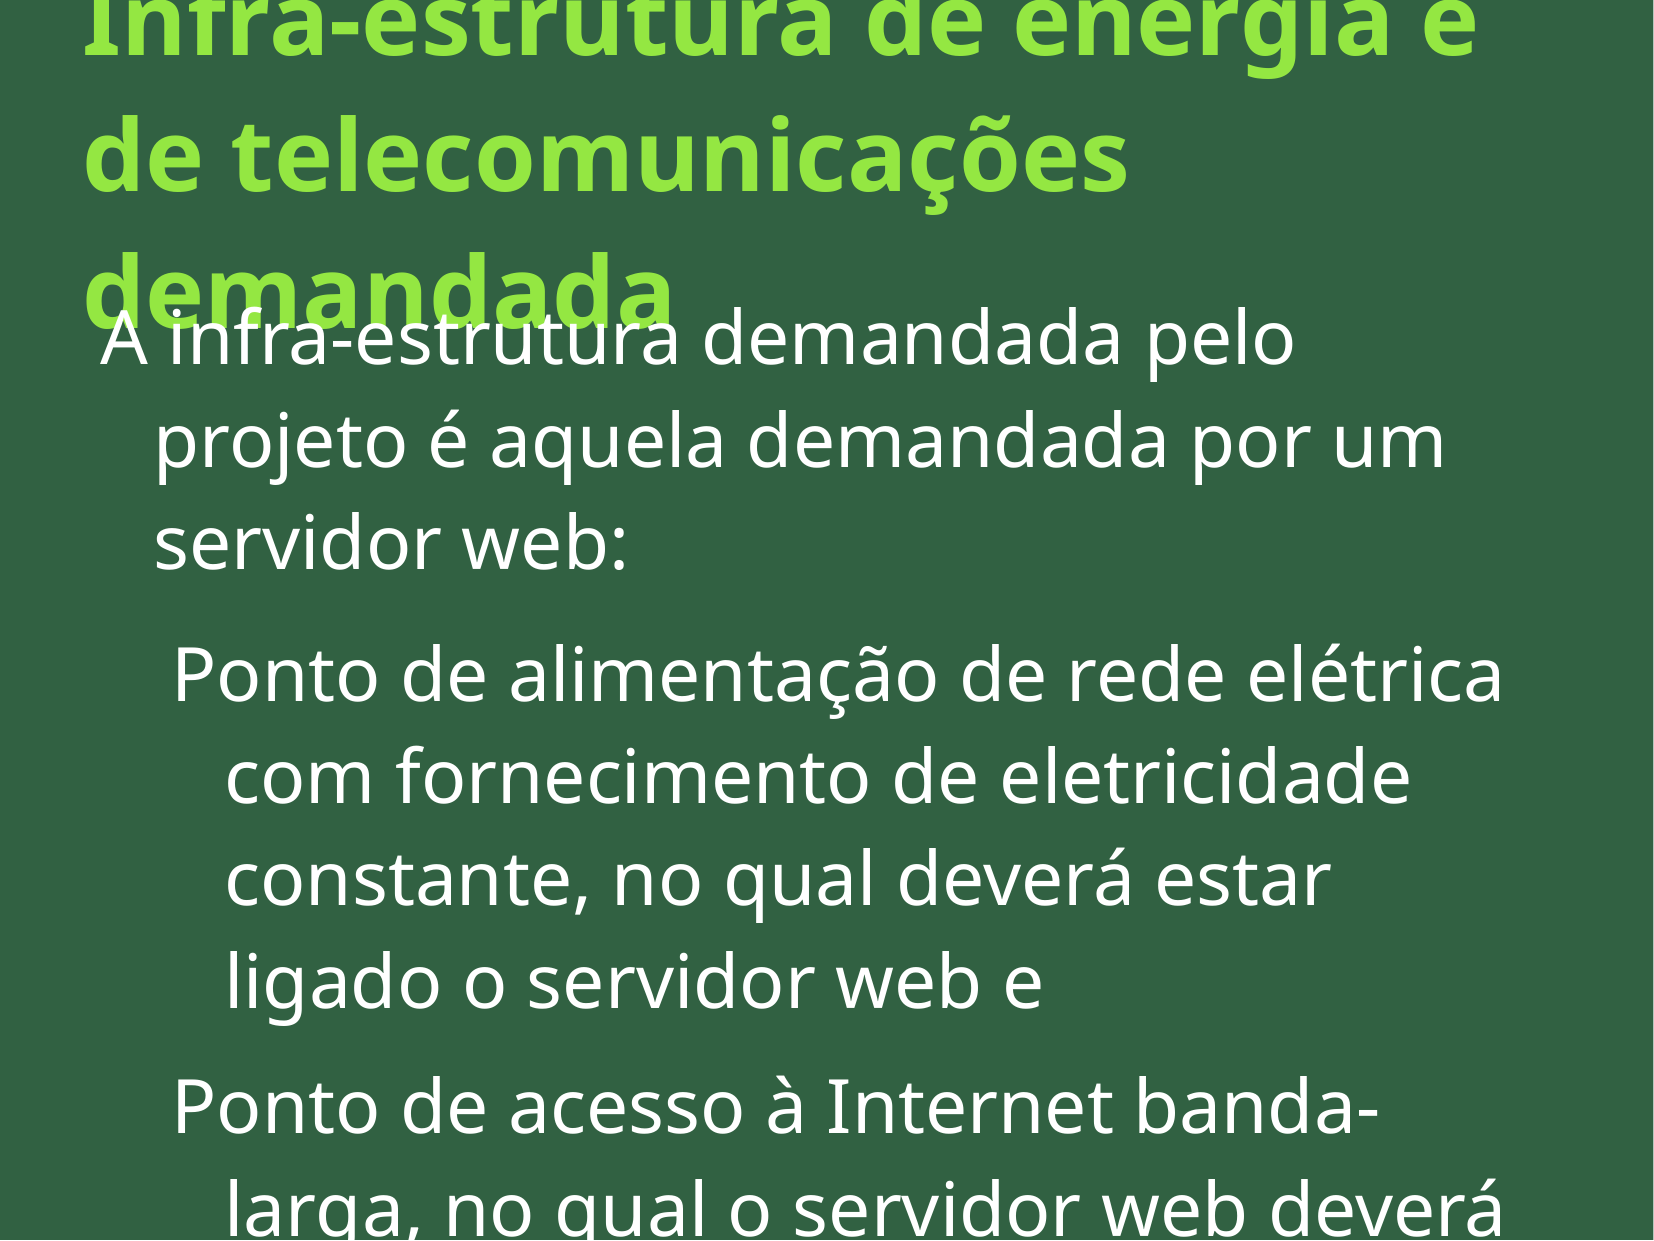

# Infra-estrutura de energia e de telecomunicações demandada
A infra-estrutura demandada pelo projeto é aquela demandada por um servidor web:
Ponto de alimentação de rede elétrica com fornecimento de eletricidade constante, no qual deverá estar ligado o servidor web e
Ponto de acesso à Internet banda-larga, no qual o servidor web deverá estar conectado